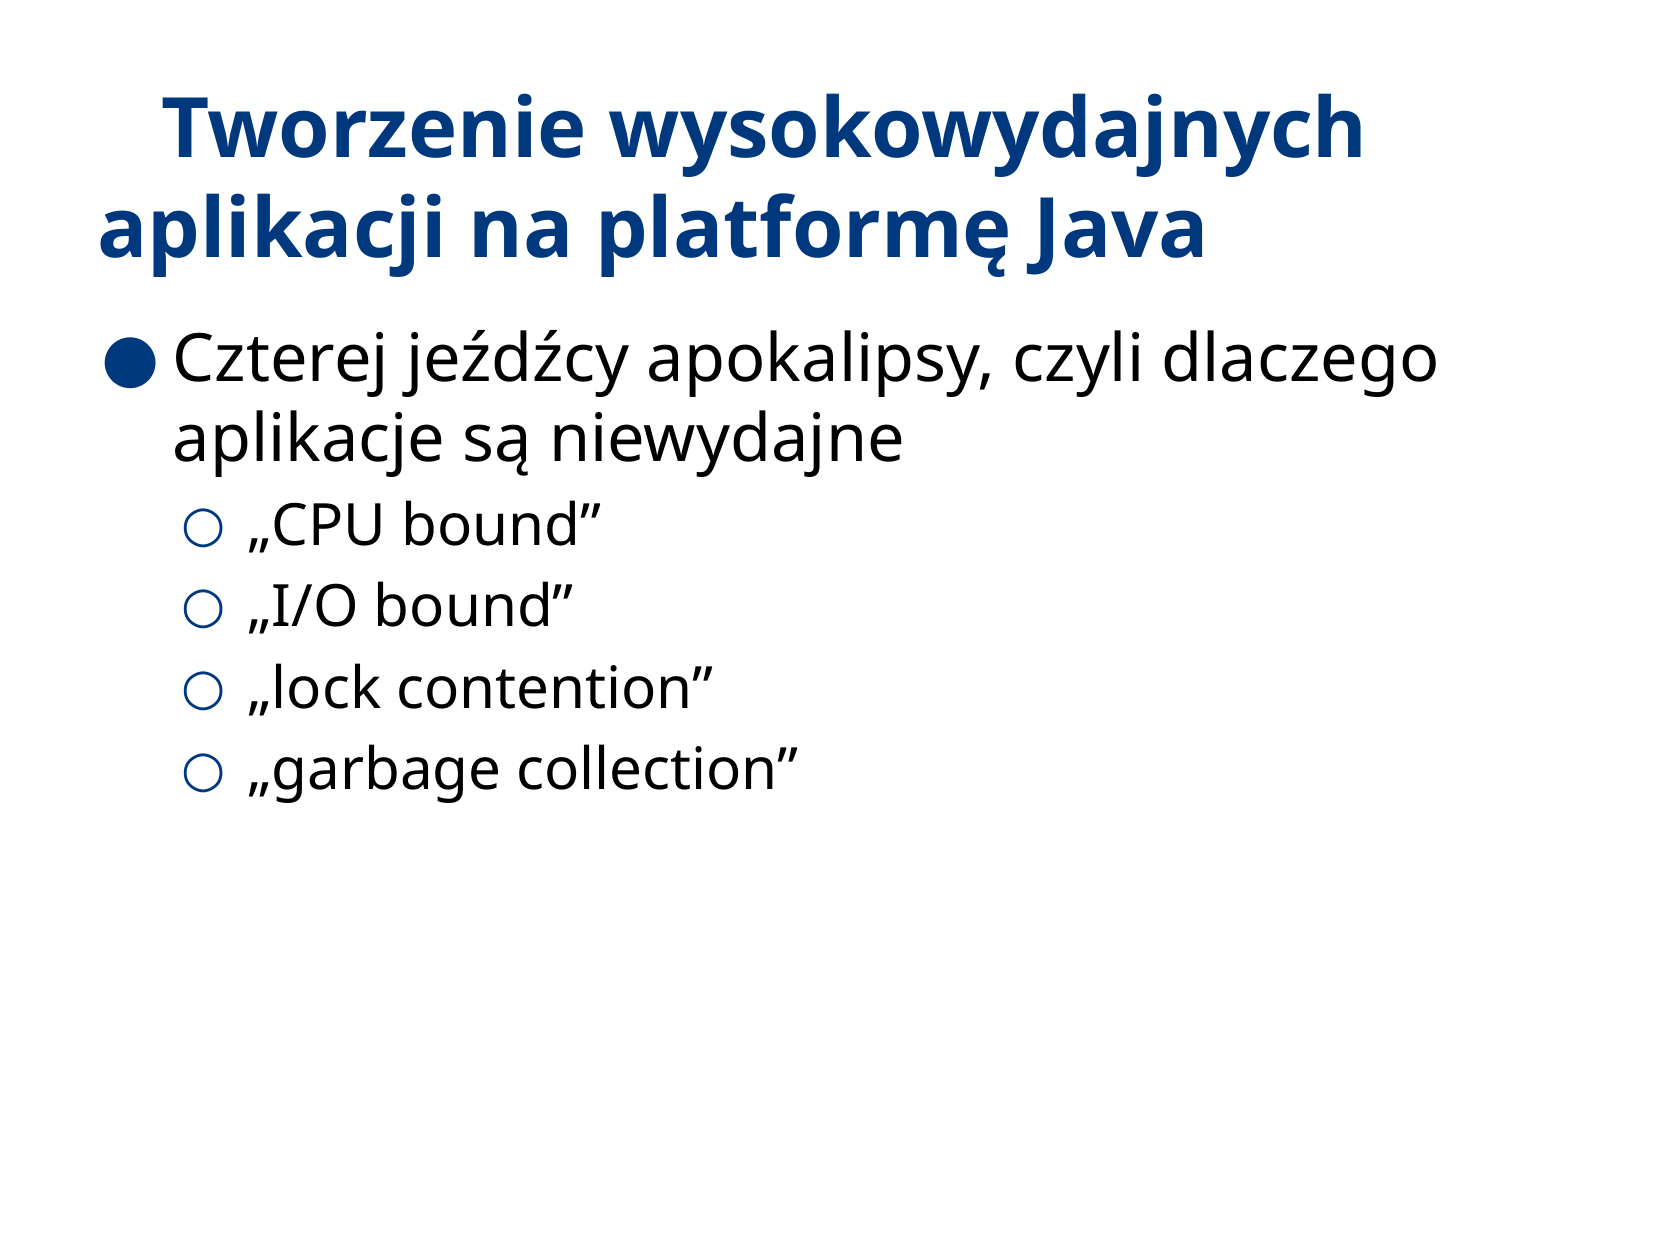

# Tworzenie wysokowydajnych aplikacji na platformę Java
Czterej jeźdźcy apokalipsy, czyli dlaczego aplikacje są niewydajne
„CPU bound”
„I/O bound”
„lock contention”
„garbage collection”